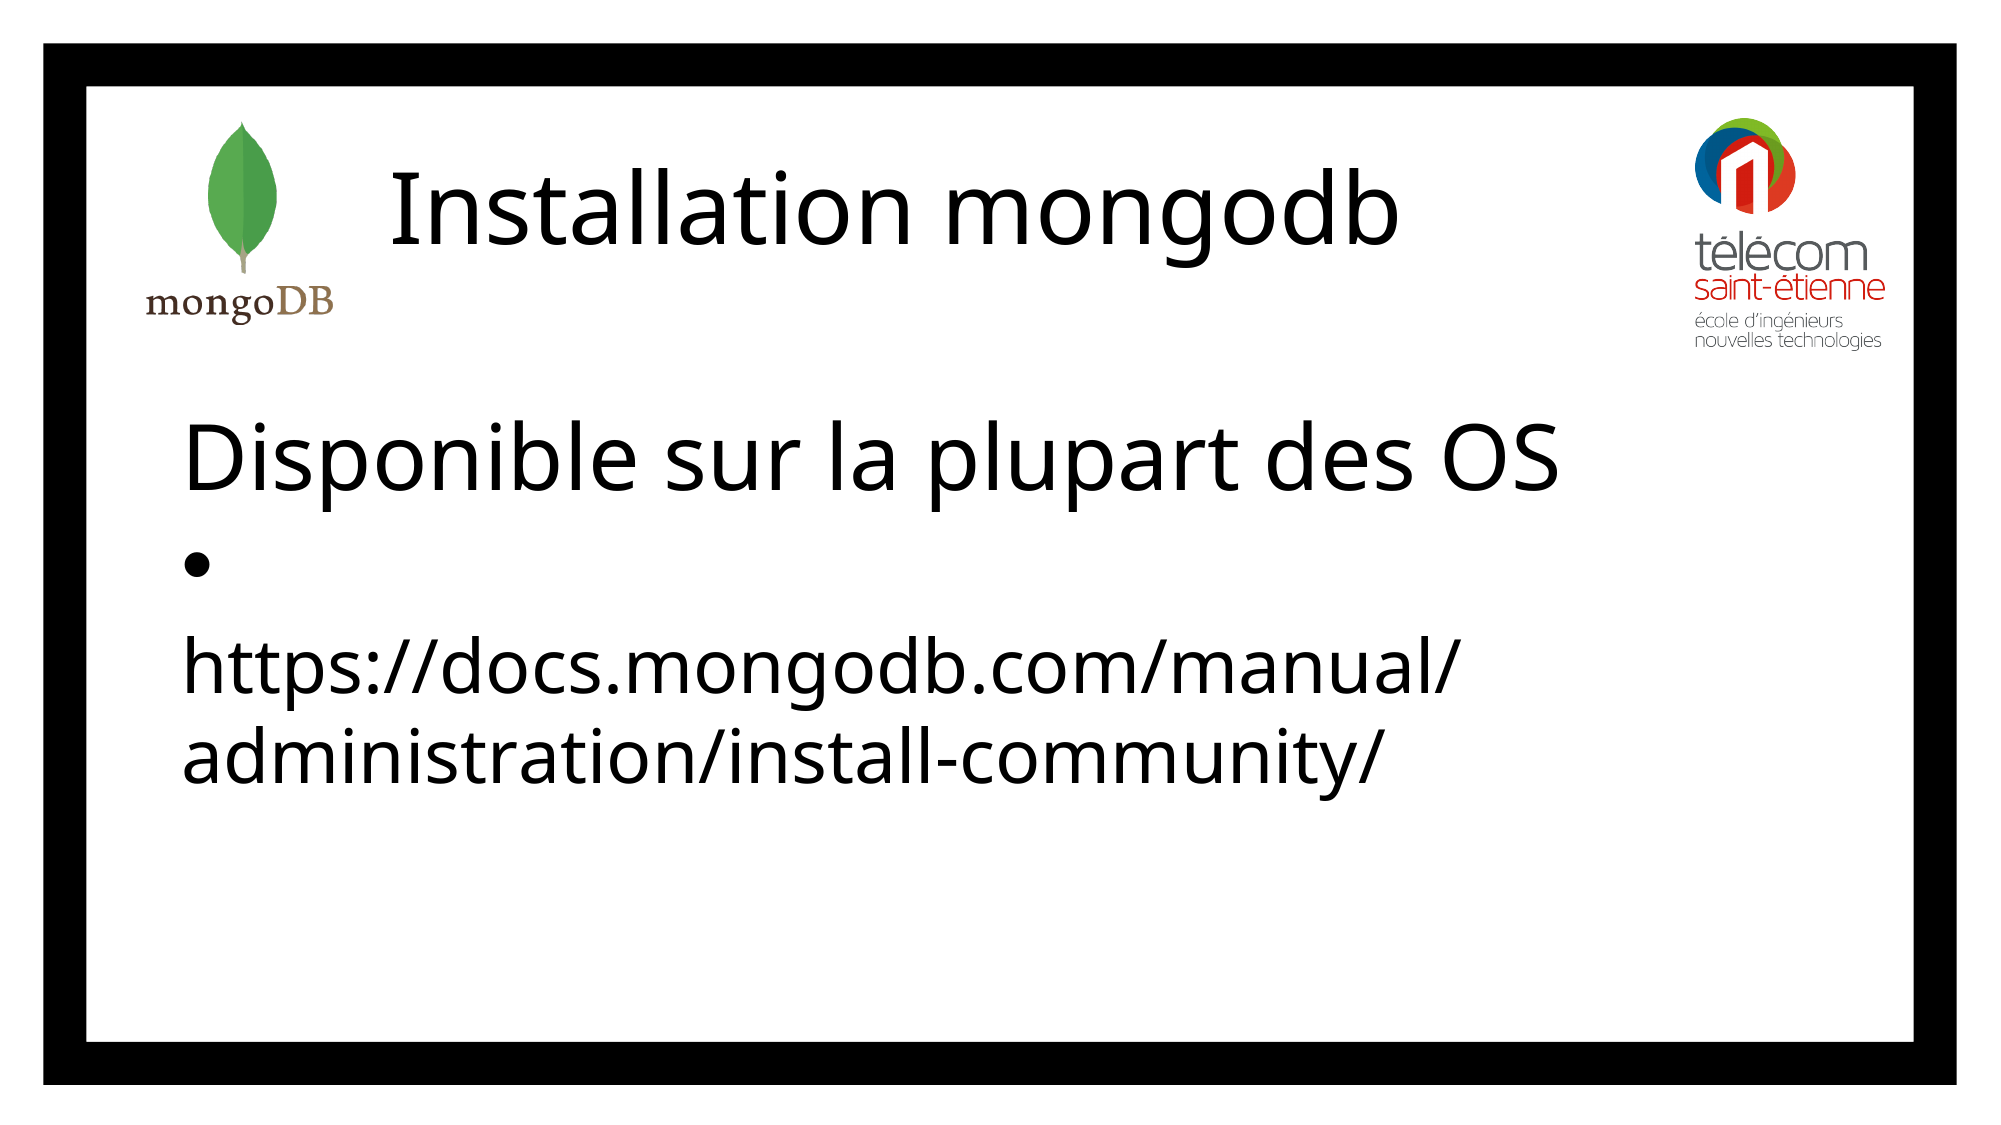

# Installation mongodb
Disponible sur la plupart des OS
https://docs.mongodb.com/manual/administration/install-community/